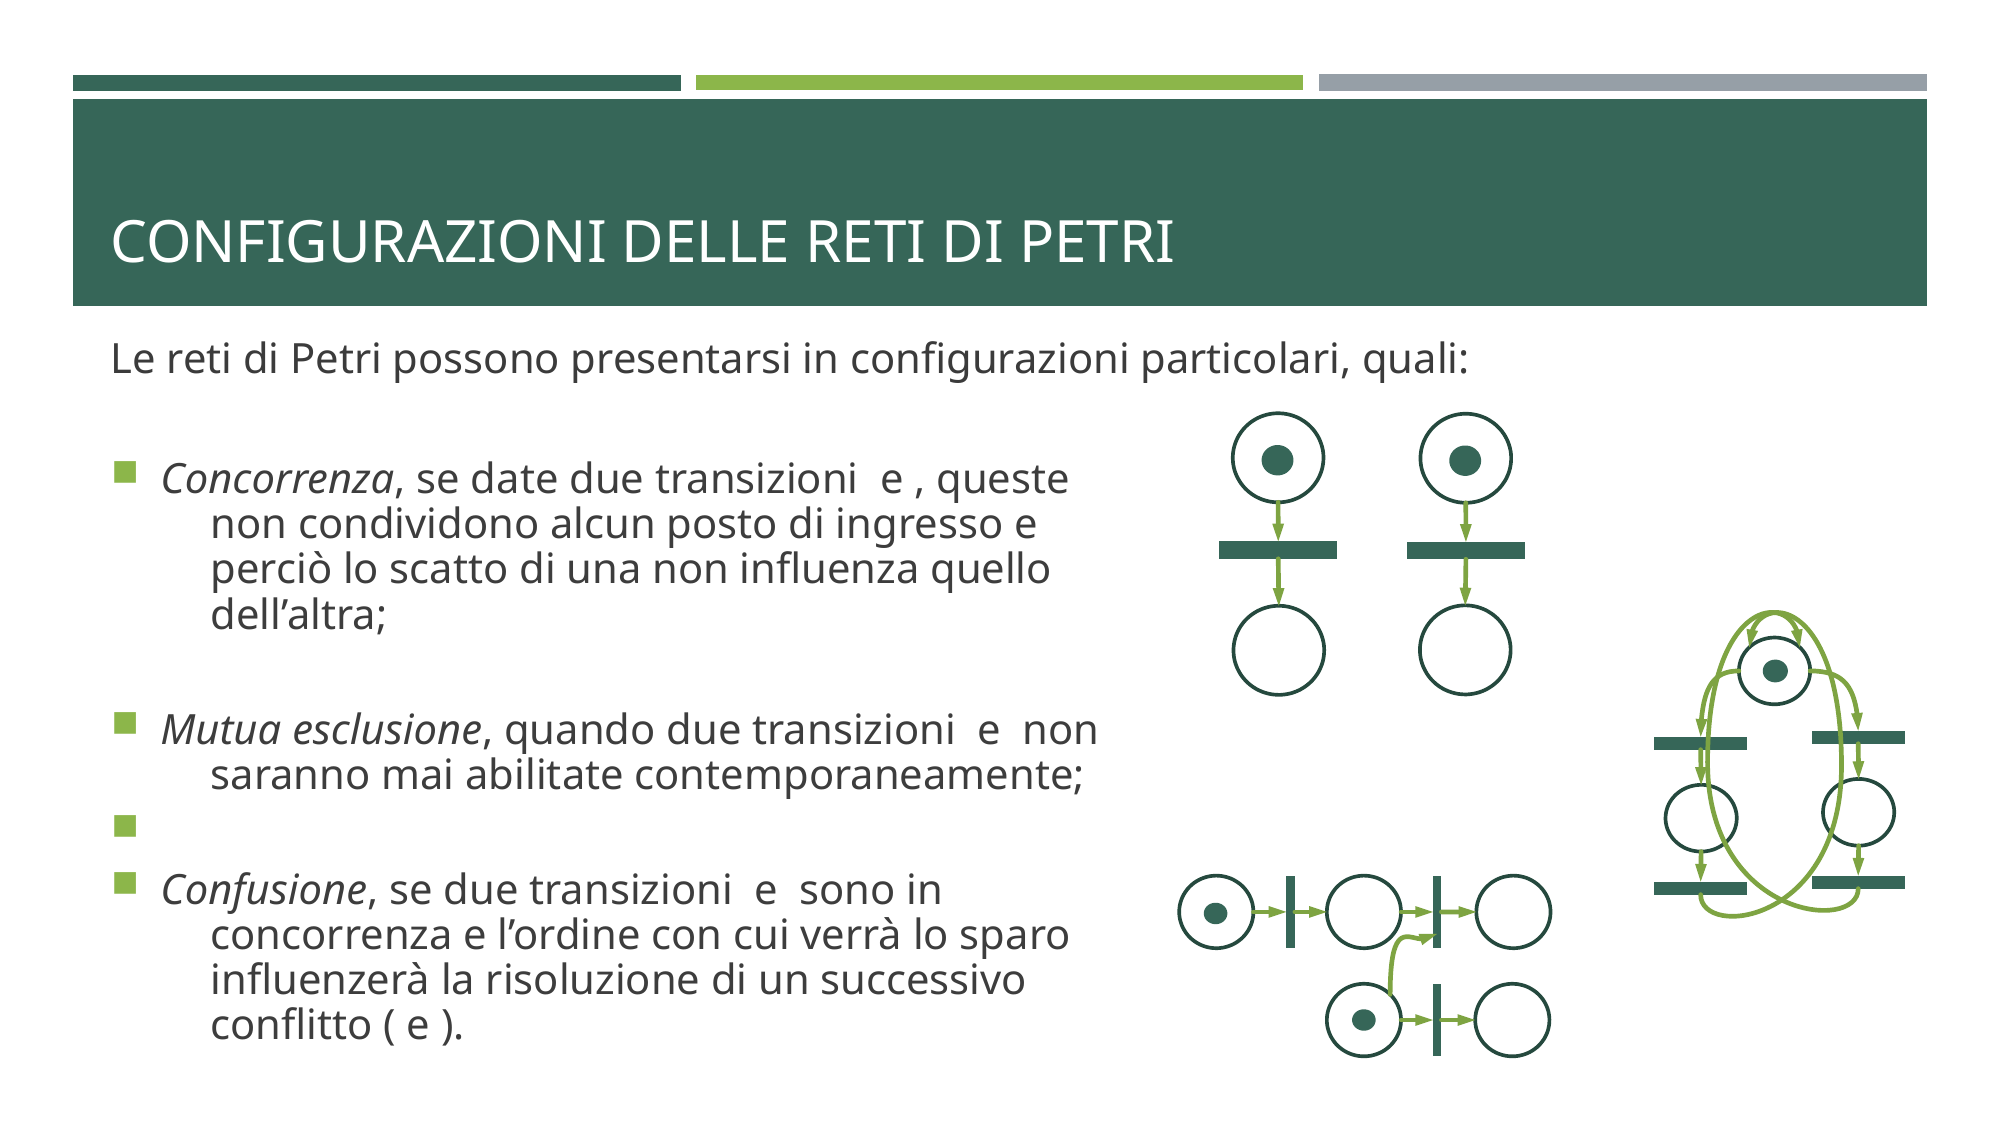

# Configurazioni delle reti di petri
Le reti di Petri possono presentarsi in configurazioni particolari, quali:
Concorrenza, se date due transizioni e , queste non condividono alcun posto di ingresso e perciò lo scatto di una non influenza quello dell’altra;
Mutua esclusione, quando due transizioni e non saranno mai abilitate contemporaneamente;
Confusione, se due transizioni e sono in concorrenza e l’ordine con cui verrà lo sparo influenzerà la risoluzione di un successivo conflitto ( e ).